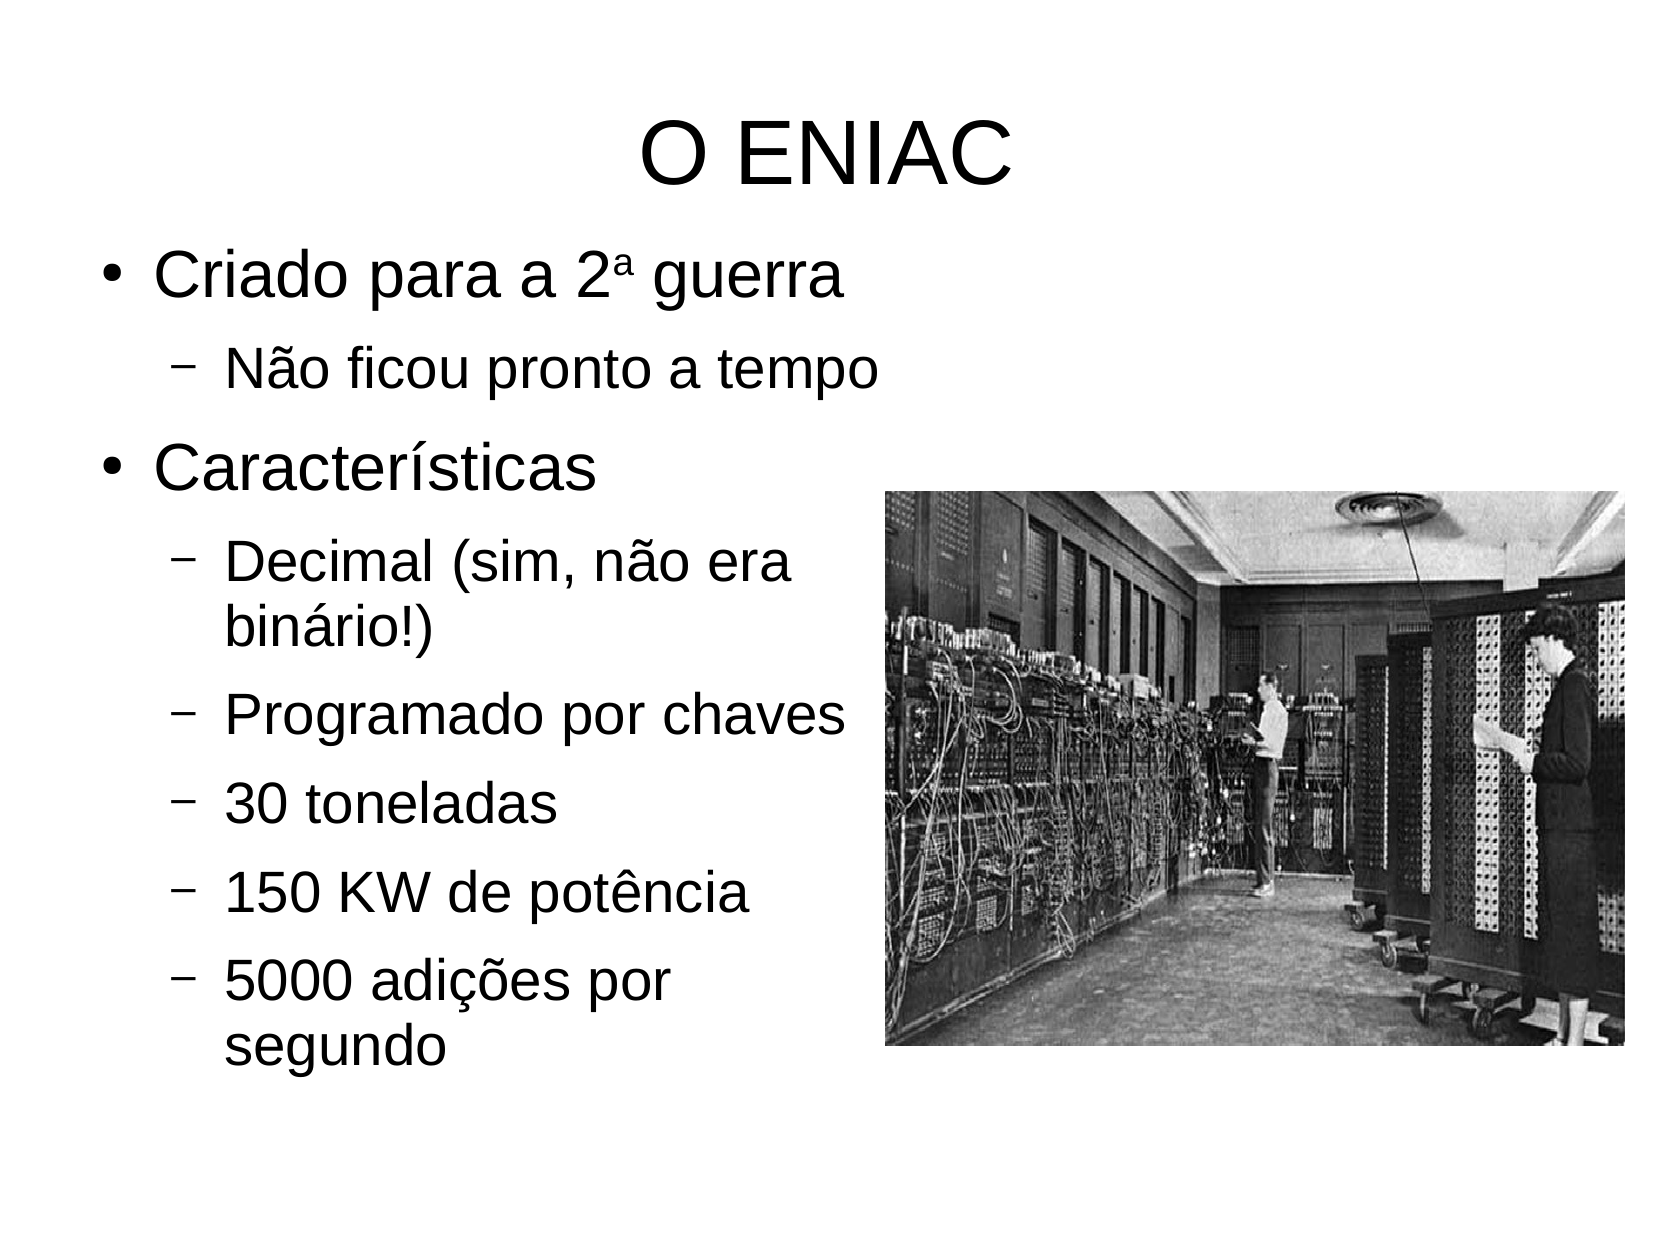

# O ENIAC
Criado para a 2a guerra
Não ficou pronto a tempo
Características
Decimal (sim, não era binário!)
Programado por chaves
30 toneladas
150 KW de potência
5000 adições por segundo